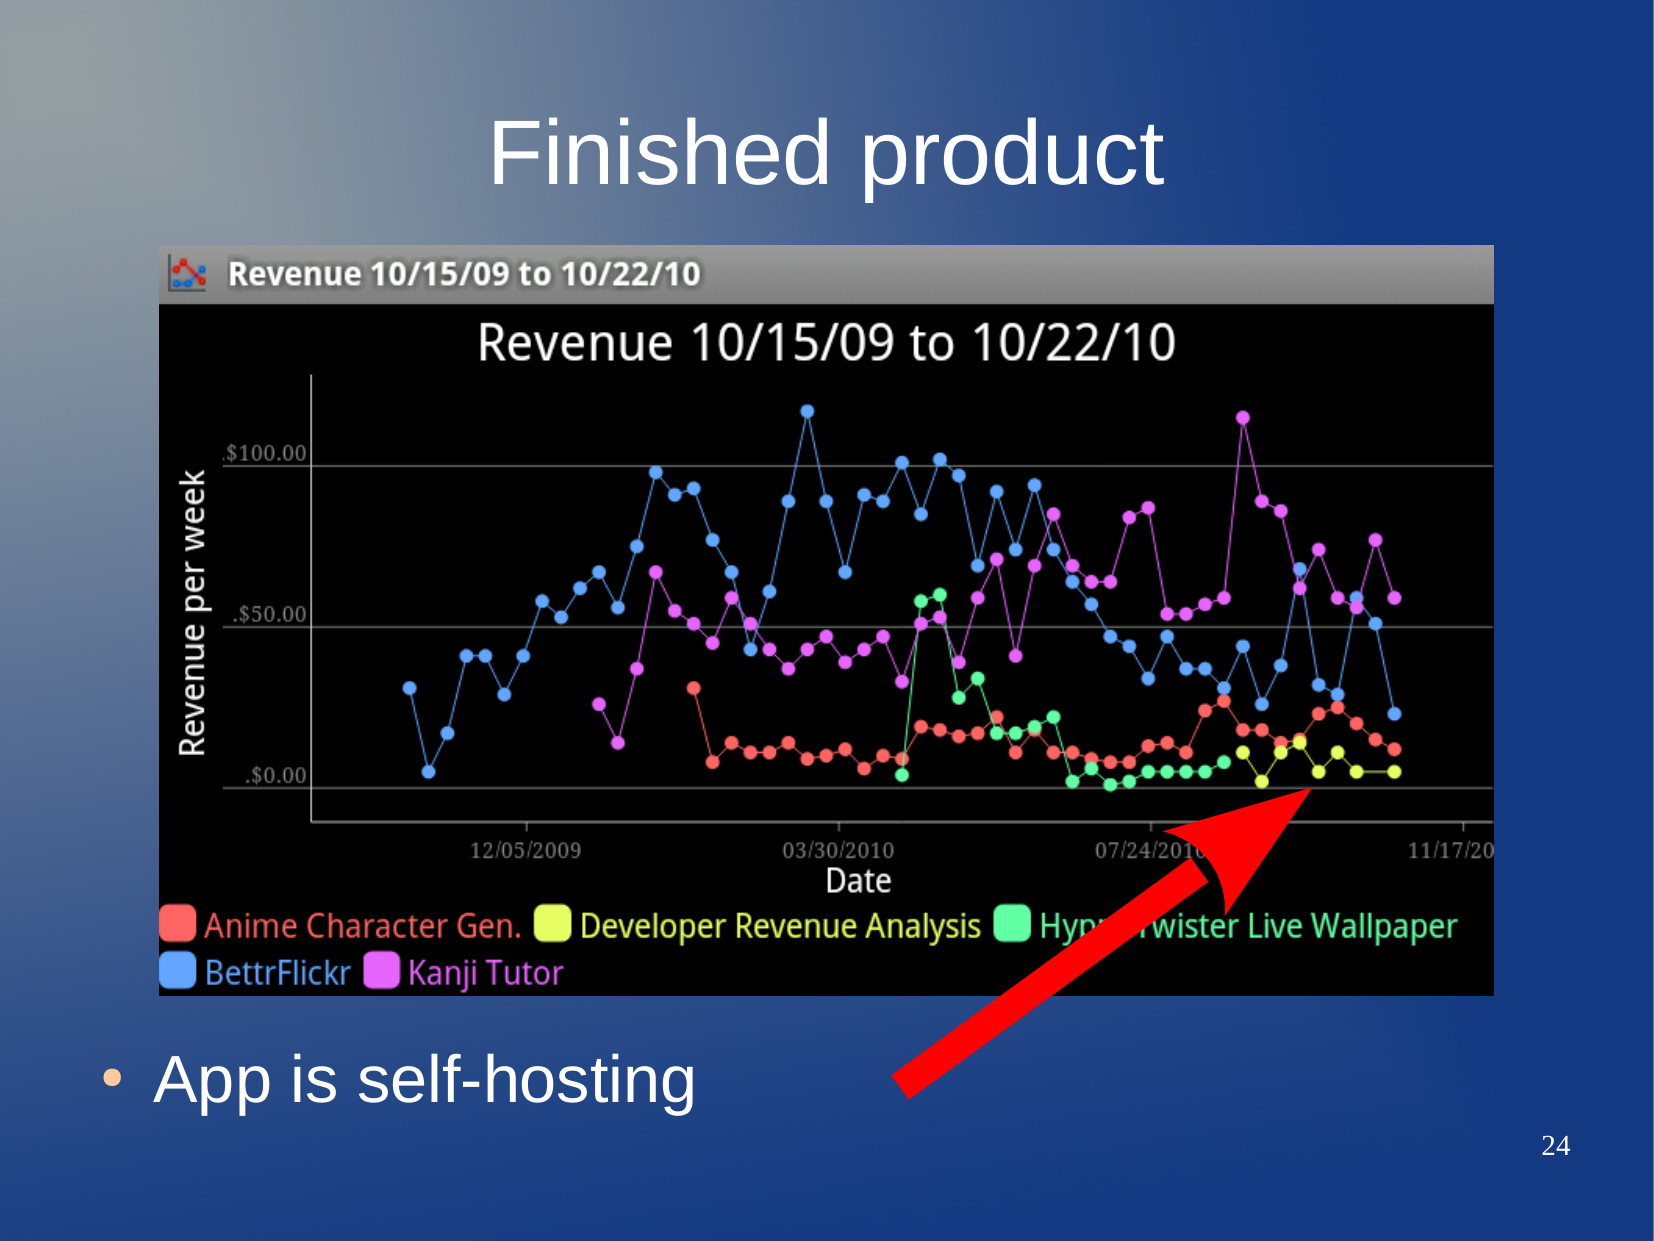

# Finished product
App is self-hosting
24